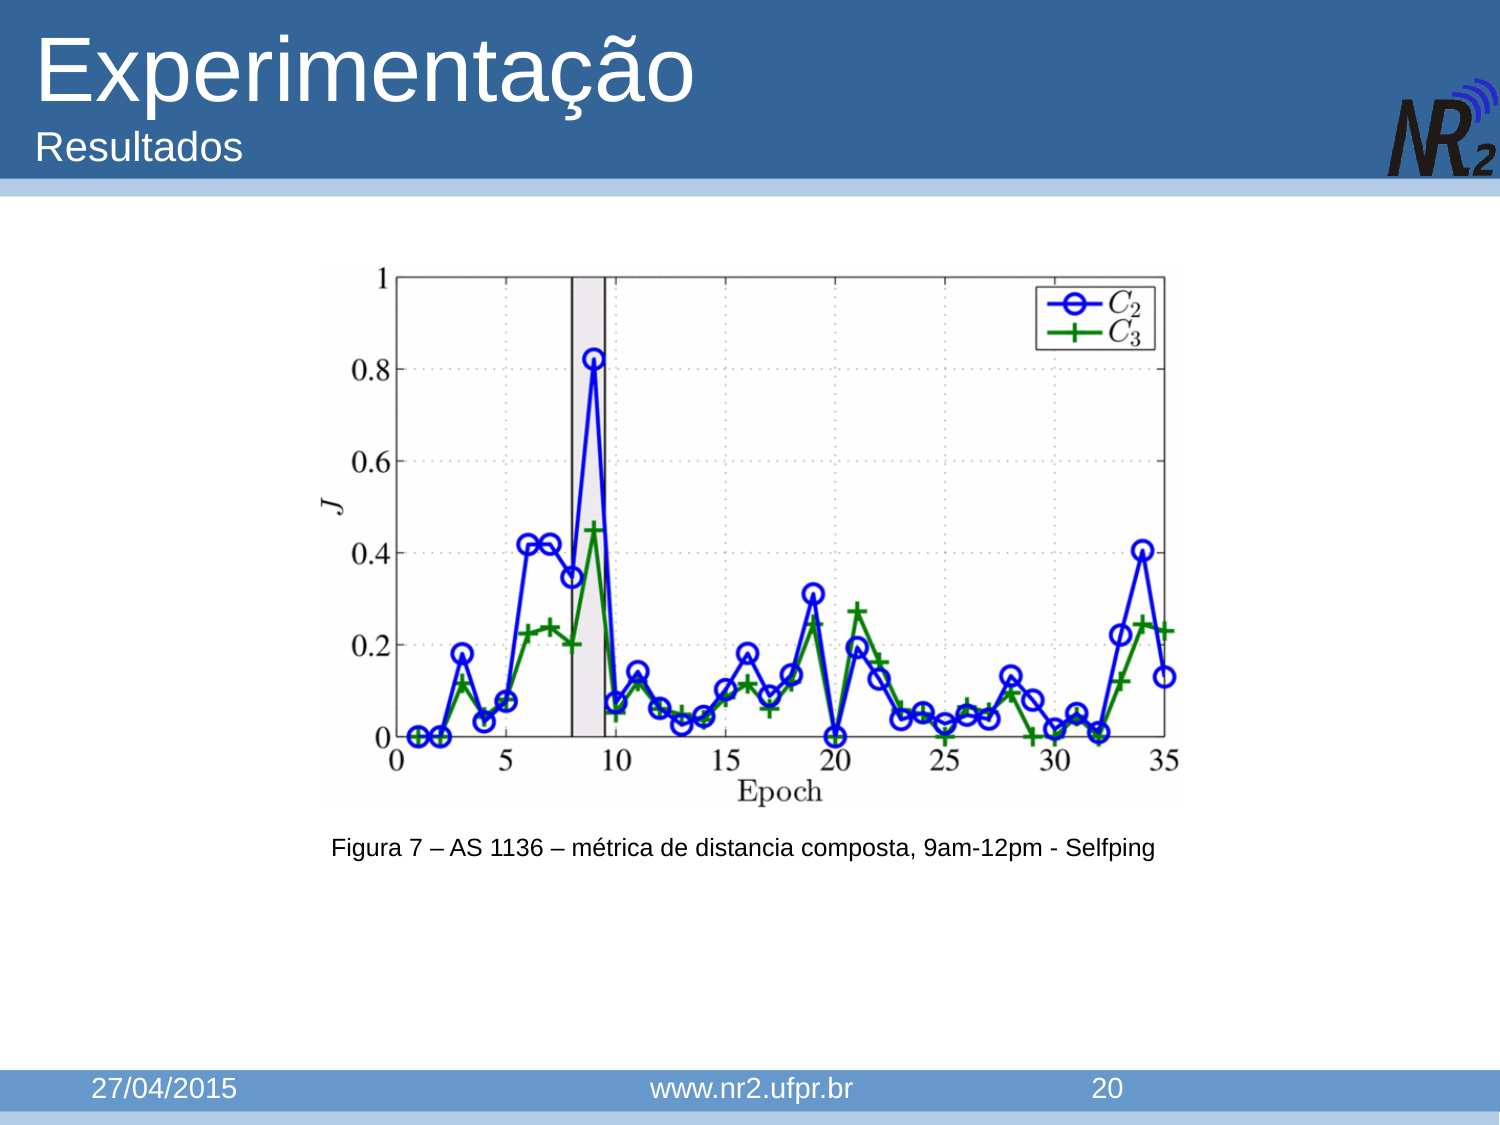

Experimentação
Resultados
Figura 7 – AS 1136 – métrica de distancia composta, 9am-12pm - Selfping
27/04/2015
www.nr2.ufpr.br